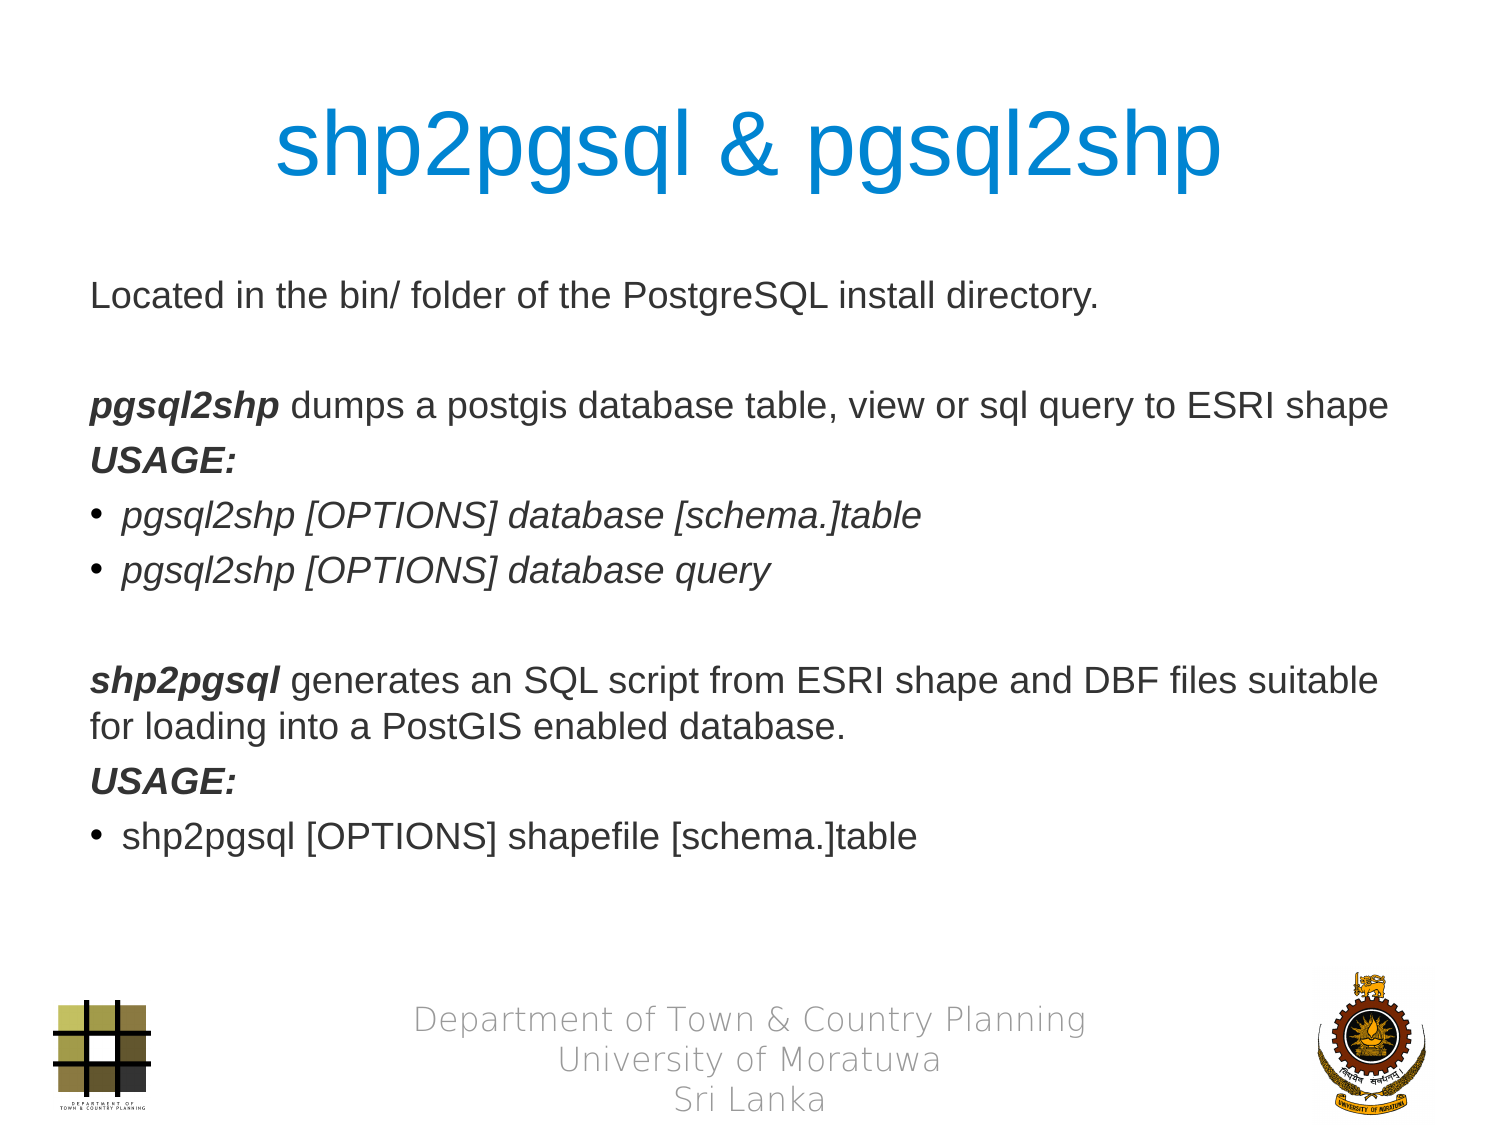

# shp2pgsql & pgsql2shp
Located in the bin/ folder of the PostgreSQL install directory.
pgsql2shp dumps a postgis database table, view or sql query to ESRI shape
USAGE:
pgsql2shp [OPTIONS] database [schema.]table
pgsql2shp [OPTIONS] database query
shp2pgsql generates an SQL script from ESRI shape and DBF files suitable for loading into a PostGIS enabled database.
USAGE:
shp2pgsql [OPTIONS] shapefile [schema.]table